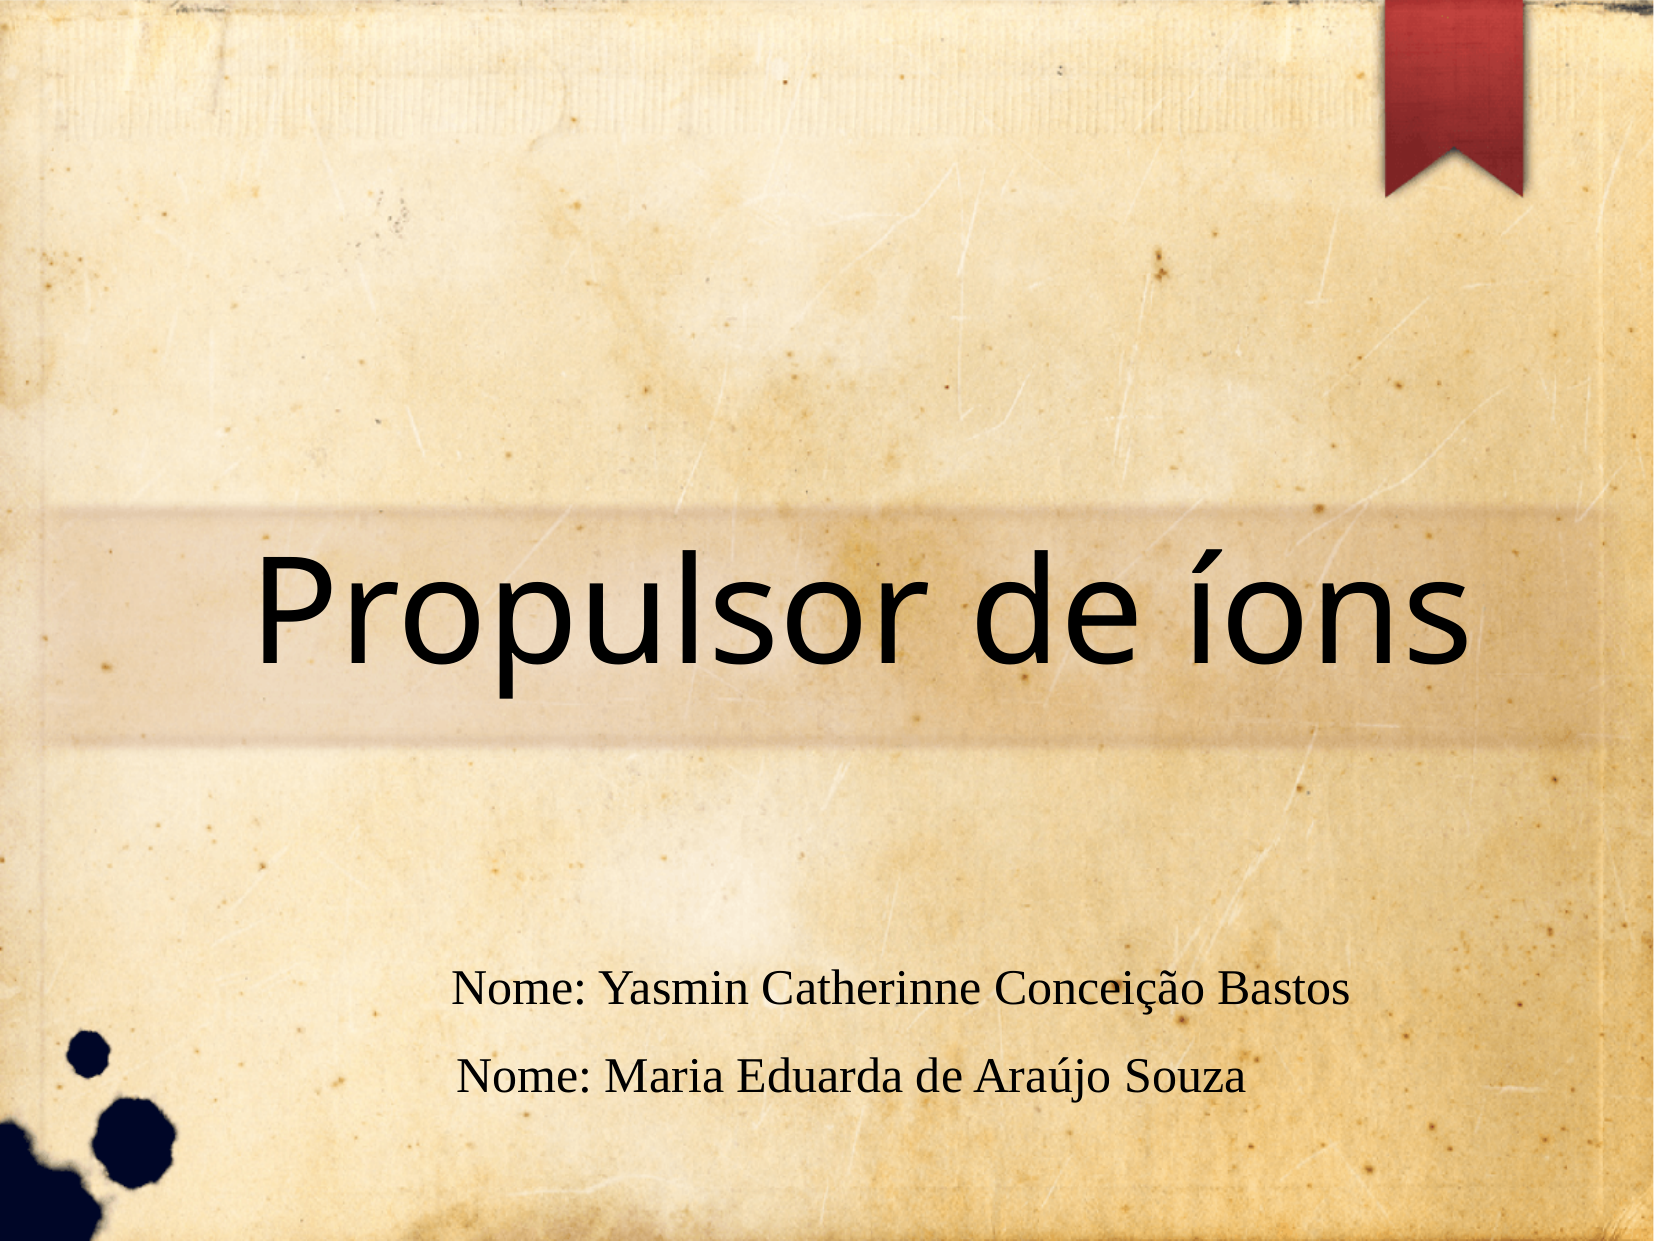

# Propulsor de íons
 Nome: Yasmin Catherinne Conceição Bastos
Nome: Maria Eduarda de Araújo Souza